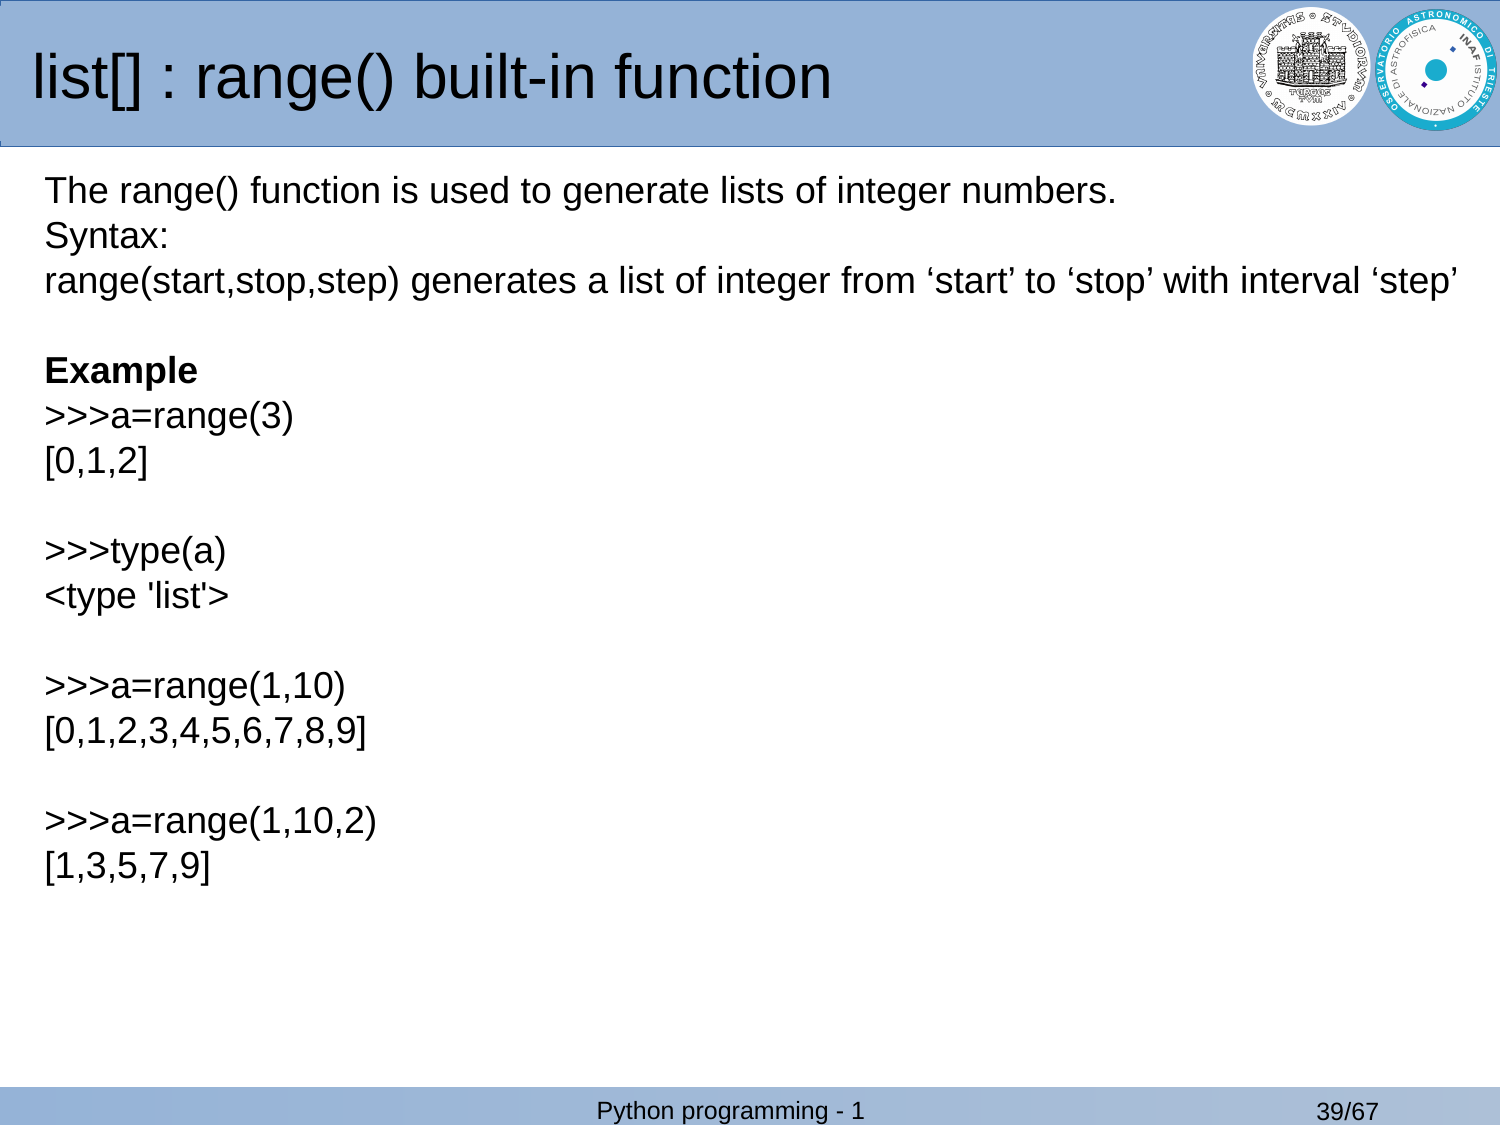

list[] : range() built-in function
# The range() function is used to generate lists of integer numbers.
Syntax:
range(start,stop,step) generates a list of integer from ‘start’ to ‘stop’ with interval ‘step’
Example
>>>a=range(3)
[0,1,2]
>>>type(a)
<type 'list'>
>>>a=range(1,10)
[0,1,2,3,4,5,6,7,8,9]
>>>a=range(1,10,2)
[1,3,5,7,9]